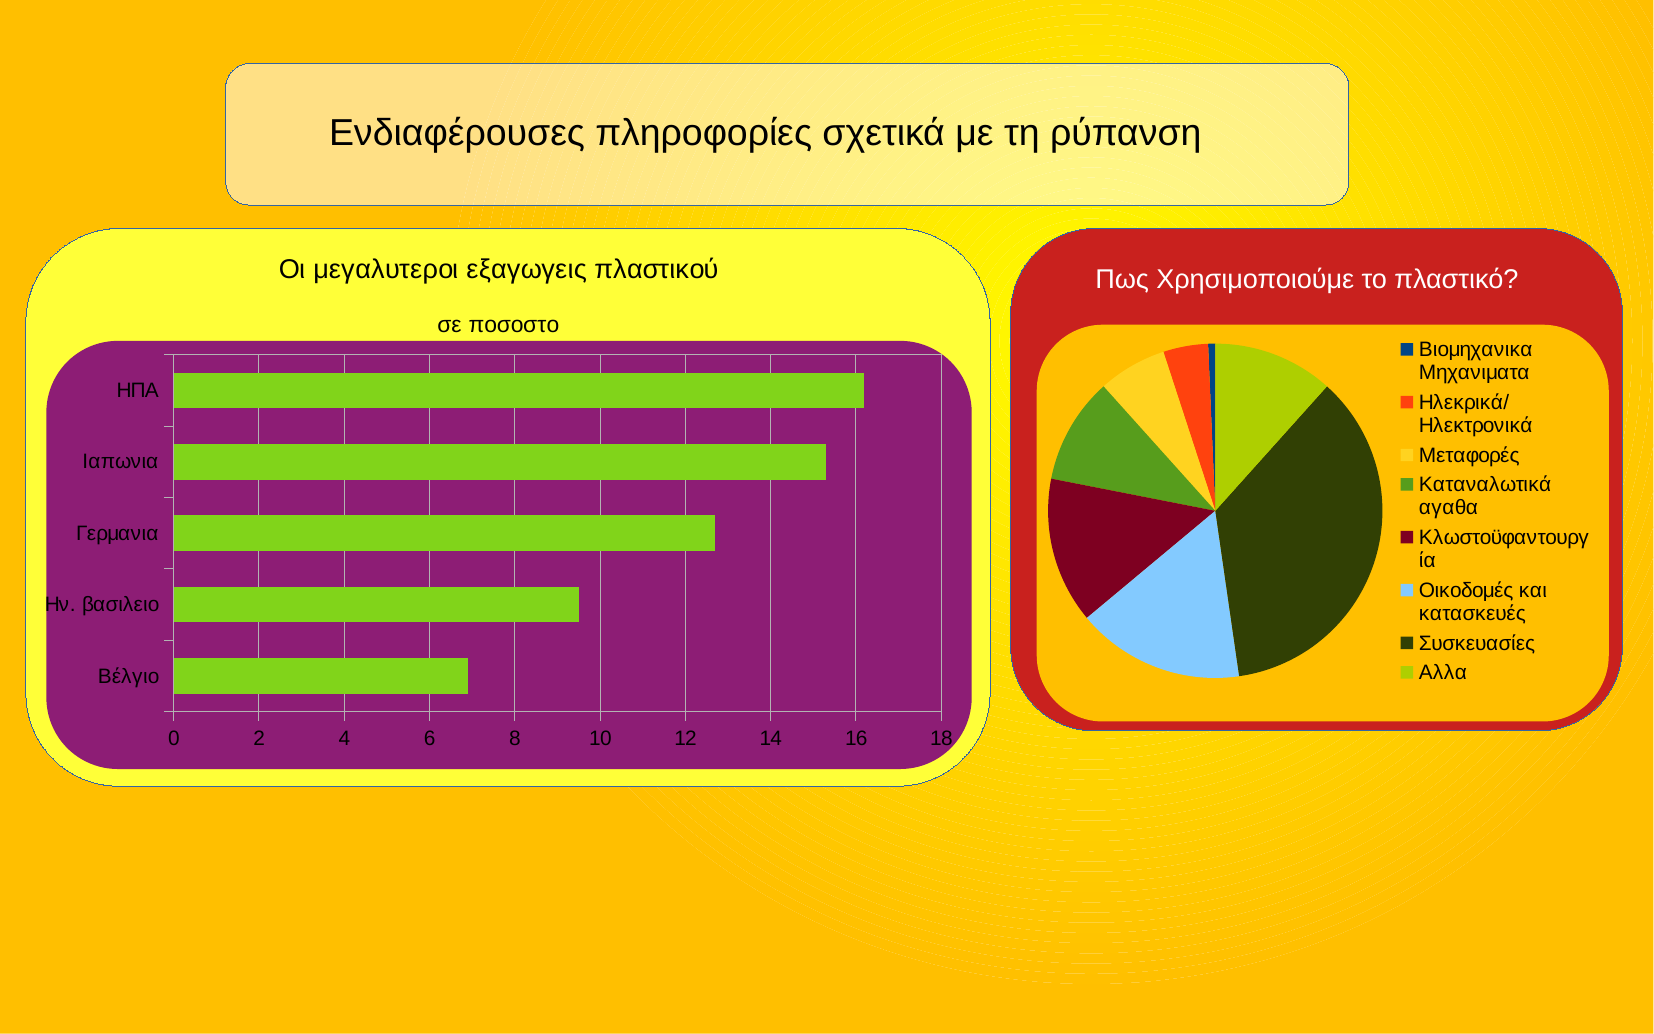

Ενδιαφέρουσες πληροφορίες σχετικά με τη ρύπανση
### Chart: Οι μεγαλυτεροι εξαγωγεις πλαστικού
σε ποσοστο
| Category | Στήλη 2 |
|---|---|
| Βέλγιο | 6.9 |
| Ην. βασιλειο | 9.5 |
| Γερμανια | 12.7 |
| Ιαπωνια | 15.3 |
| ΗΠΑ | 16.2 |
### Chart
| Category | Στήλη 1 | Στήλη 2 | Στήλη 3 |
|---|---|---|---|
| Βιομηχανικα Μηχανιματα | 3.0 | 1.0 | 1.0 |
| Ηλεκρικά/Ηλεκτρονικά | 19.0 | 1.0 | 1.0 |
| Μεταφορές | 29.0 | 1.0 | 1.0 |
| Καταναλωτικά αγαθα | 45.0 | 1.0 | 1.0 |
| Κλωστοϋφαντουργία | 62.0 | 1.0 | 1.0 |
| Οικοδομές και κατασκευές | 71.0 | 1.0 | 1.0 |
| Συσκευασίες | 158.0 | 1.0 | 1.0 |
| Αλλα | 51.0 | 1.0 | 1.0 |Πως Χρησιμοποιούμε το πλαστικό?